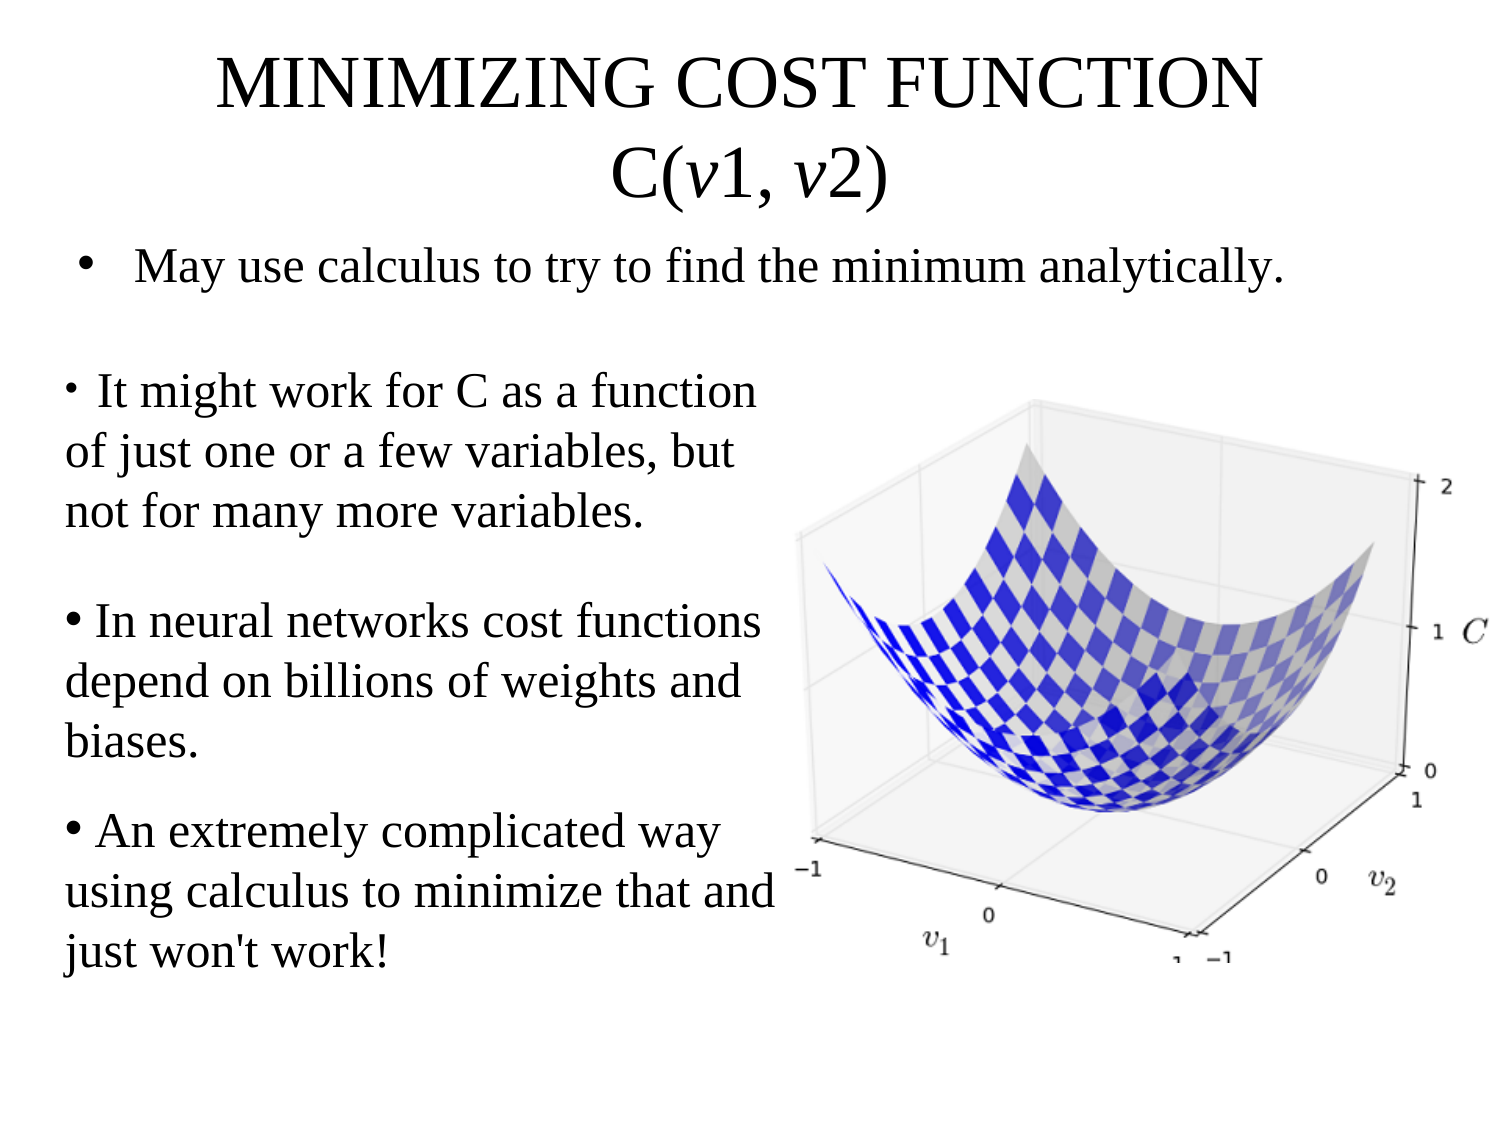

# MINIMIZING COST FUNCTION C(v1, v2)
May use calculus to try to find the minimum analytically.
 It might work for C as a function of just one or a few variables, but not for many more variables.
 In neural networks cost functions depend on billions of weights and biases.
 An extremely complicated way using calculus to minimize that and just won't work!